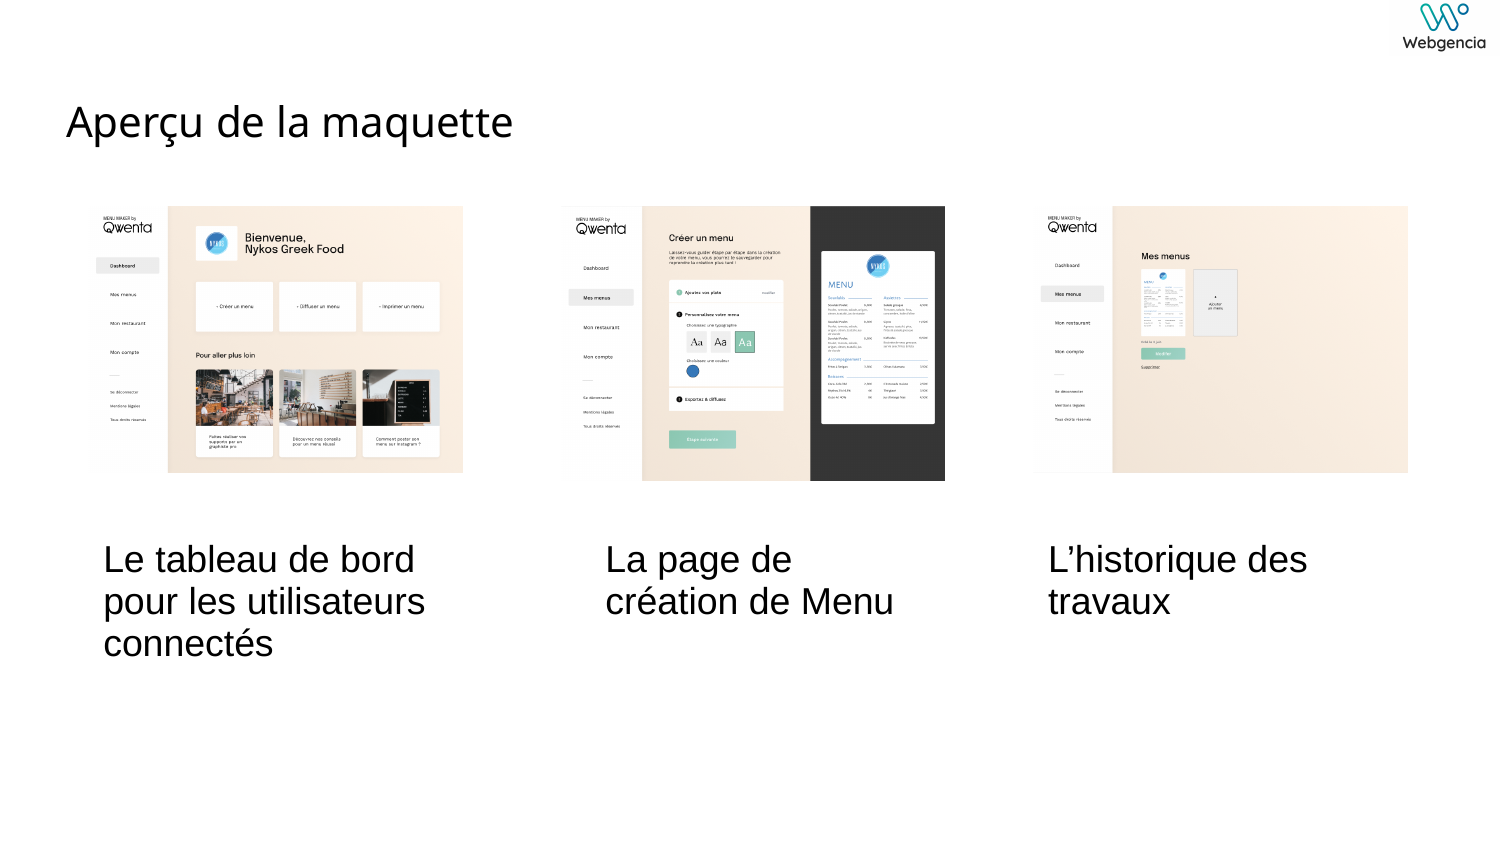

Capture(s) d'écran de la maquette.
Démonstration des fonctionnalités clés
# Aperçu de la maquette
Le tableau de bord pour les utilisateurs connectés
La page de création de Menu
L’historique des travaux